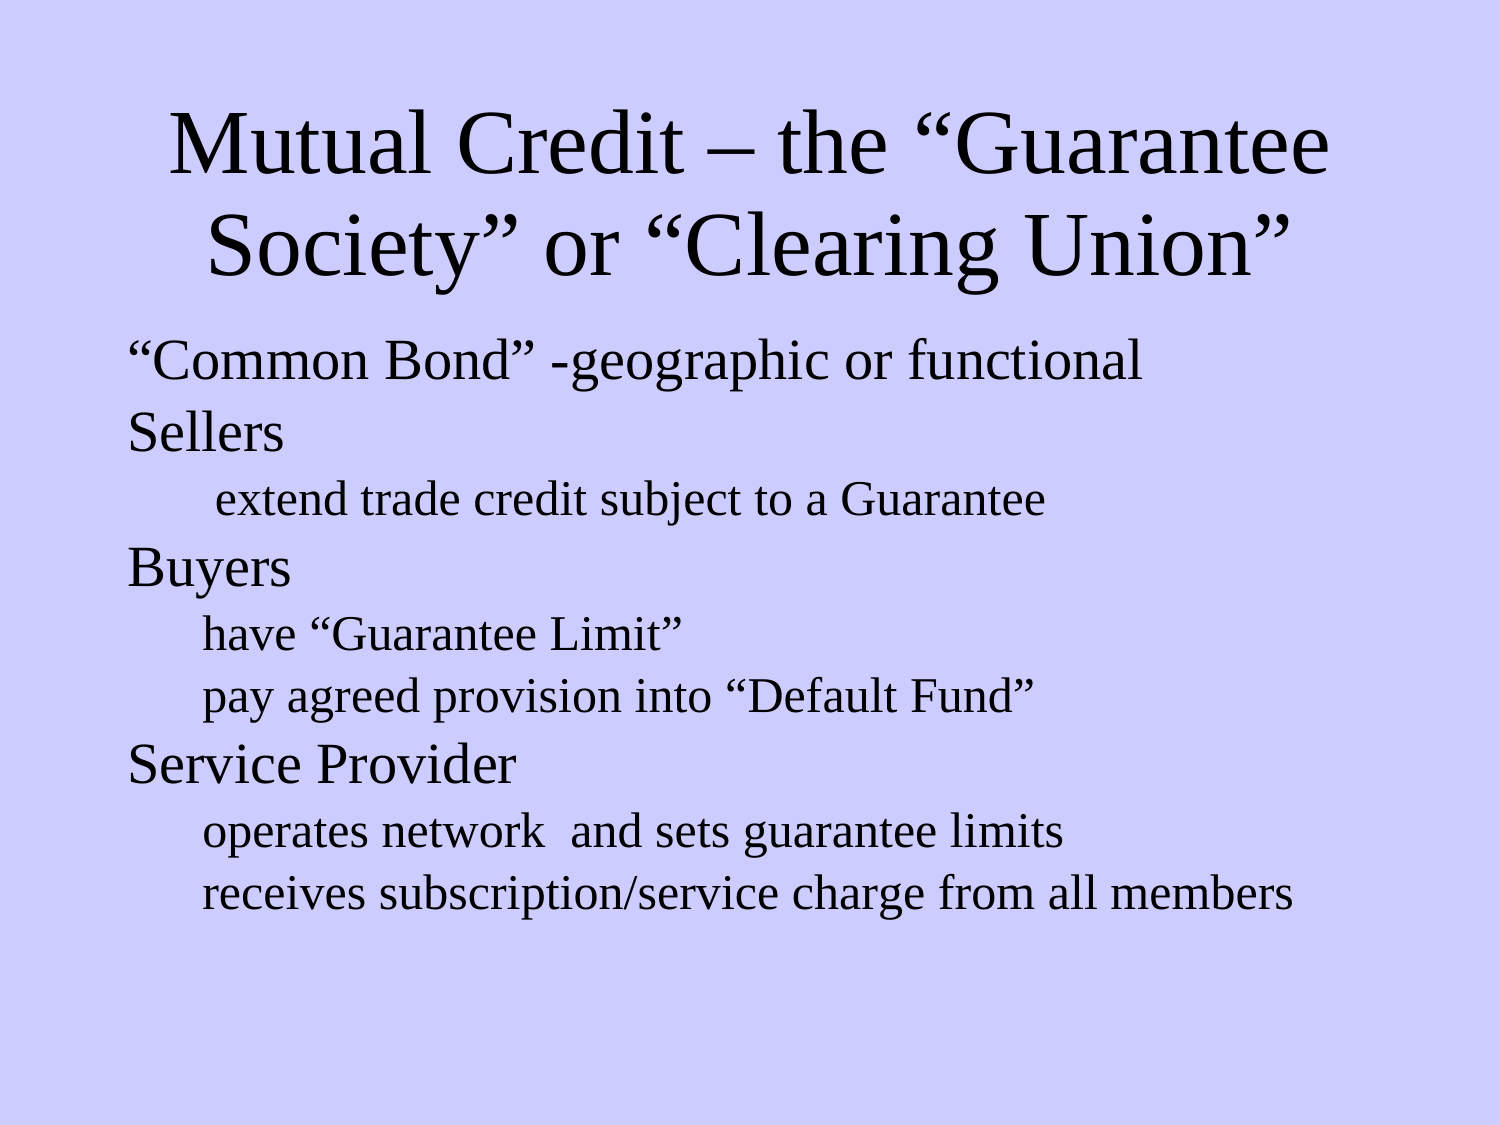

# Mutual Credit – the “Guarantee Society” or “Clearing Union”
“Common Bond” -geographic or functional
Sellers
 extend trade credit subject to a Guarantee
Buyers
have “Guarantee Limit”
pay agreed provision into “Default Fund”
Service Provider
operates network and sets guarantee limits
receives subscription/service charge from all members